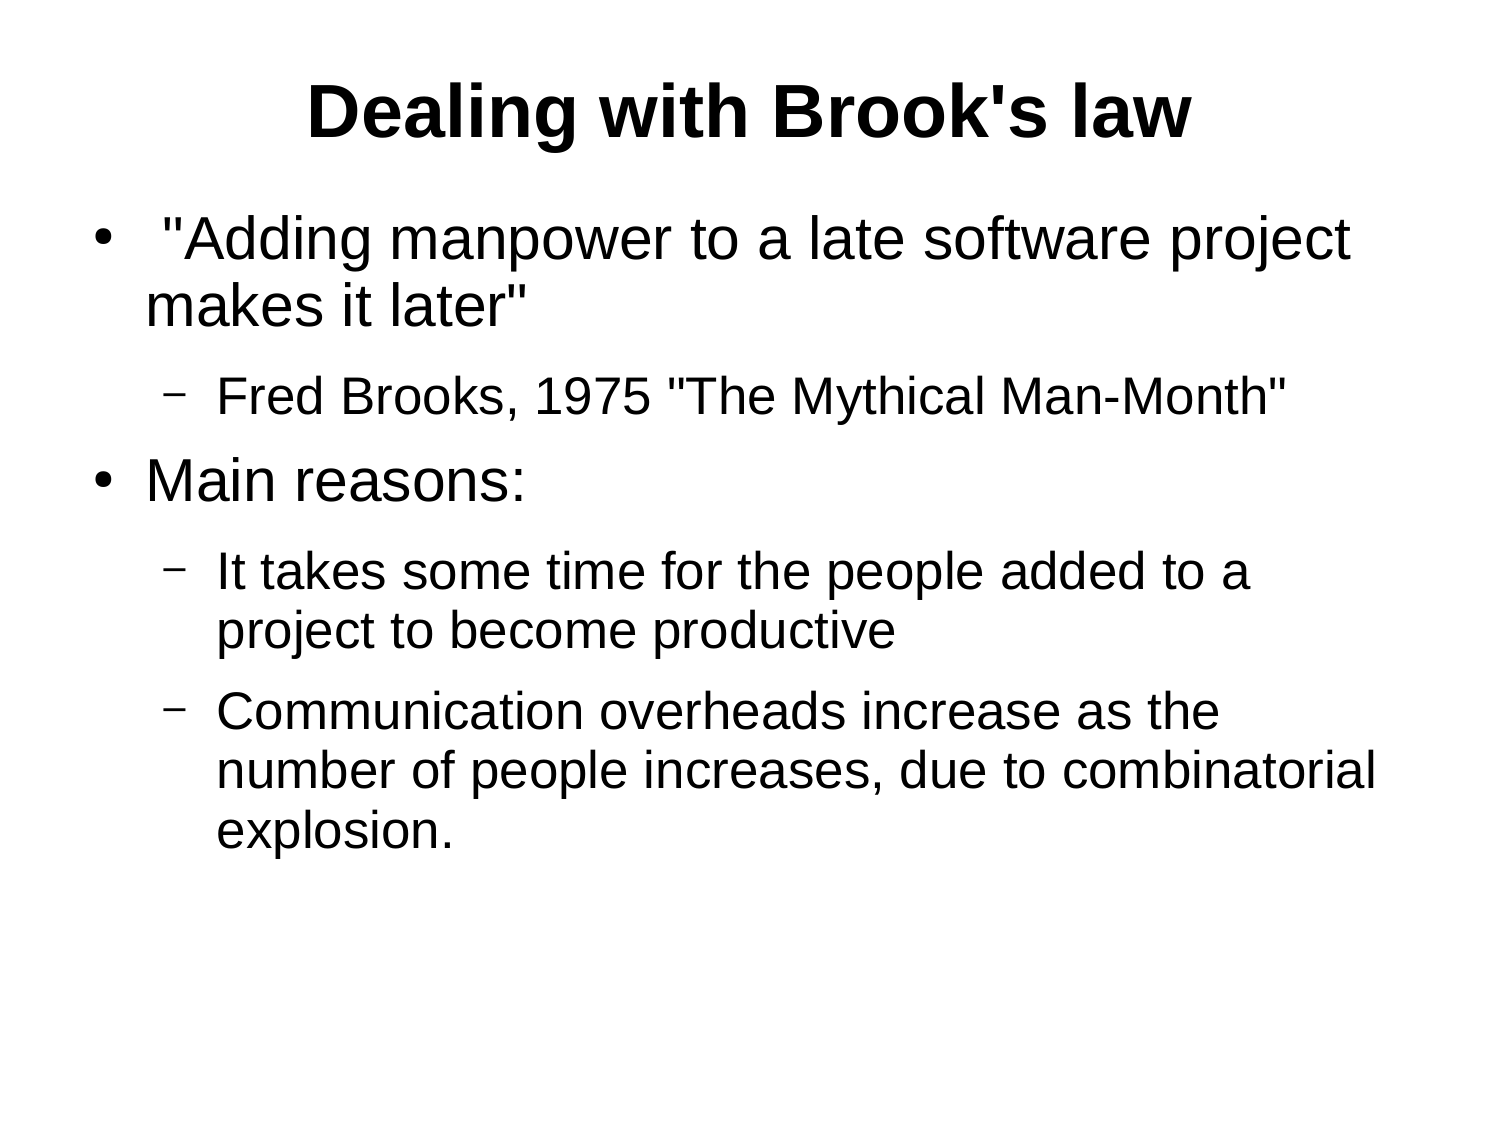

# Dealing with Brook's law
 "Adding manpower to a late software project makes it later"
Fred Brooks, 1975 "The Mythical Man-Month"
Main reasons:
It takes some time for the people added to a project to become productive
Communication overheads increase as the number of people increases, due to combinatorial explosion.